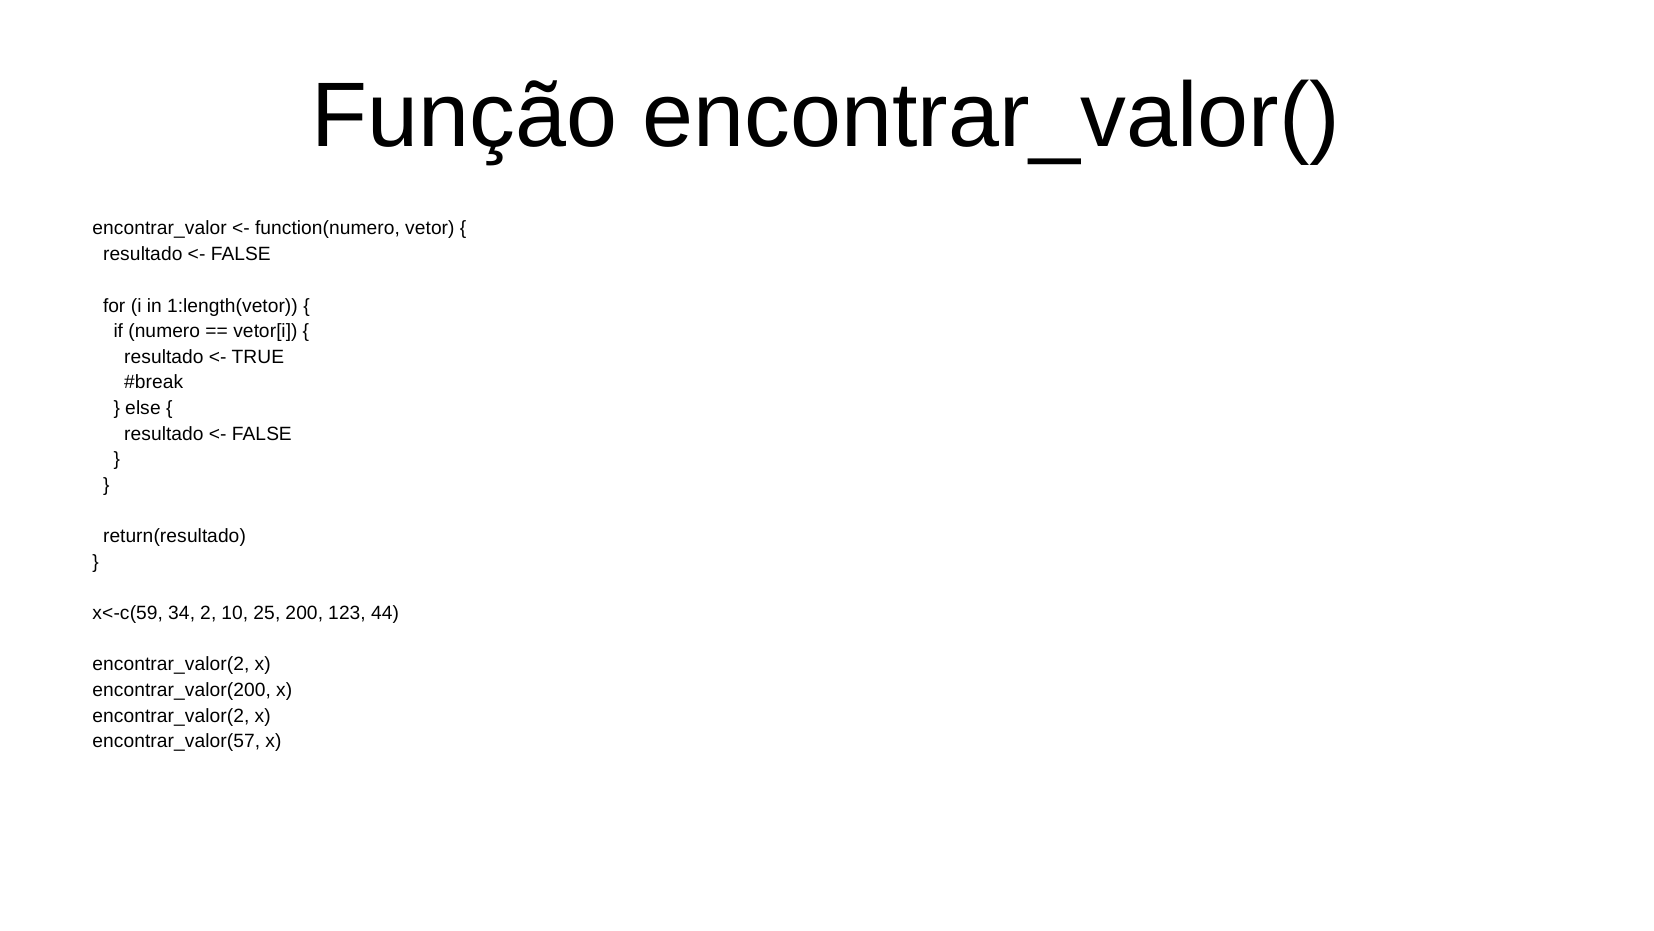

# Função encontrar_valor()
encontrar_valor <- function(numero, vetor) {
 resultado <- FALSE
 for (i in 1:length(vetor)) {
 if (numero == vetor[i]) {
 resultado <- TRUE
 #break
 } else {
 resultado <- FALSE
 }
 }
 return(resultado)
}
x<-c(59, 34, 2, 10, 25, 200, 123, 44)
encontrar_valor(2, x)
encontrar_valor(200, x)
encontrar_valor(2, x)
encontrar_valor(57, x)